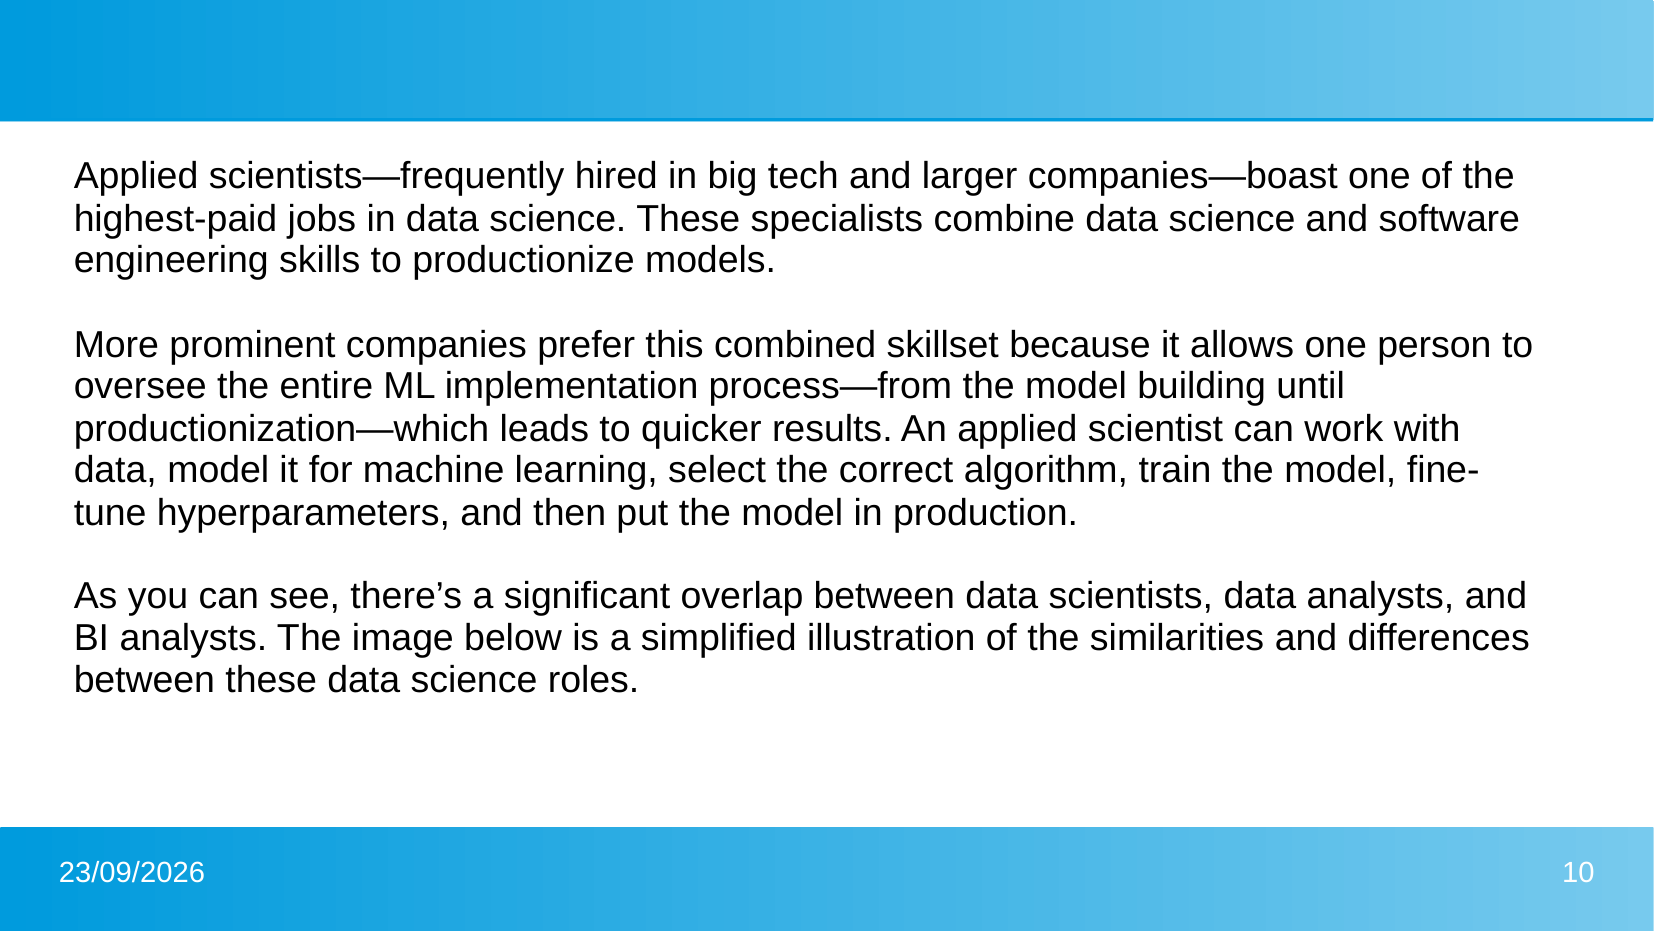

#
Applied scientists—frequently hired in big tech and larger companies—boast one of the highest-paid jobs in data science. These specialists combine data science and software engineering skills to productionize models.
More prominent companies prefer this combined skillset because it allows one person to oversee the entire ML implementation process—from the model building until productionization—which leads to quicker results. An applied scientist can work with data, model it for machine learning, select the correct algorithm, train the model, fine-tune hyperparameters, and then put the model in production.
As you can see, there’s a significant overlap between data scientists, data analysts, and BI analysts. The image below is a simplified illustration of the similarities and differences between these data science roles.
10